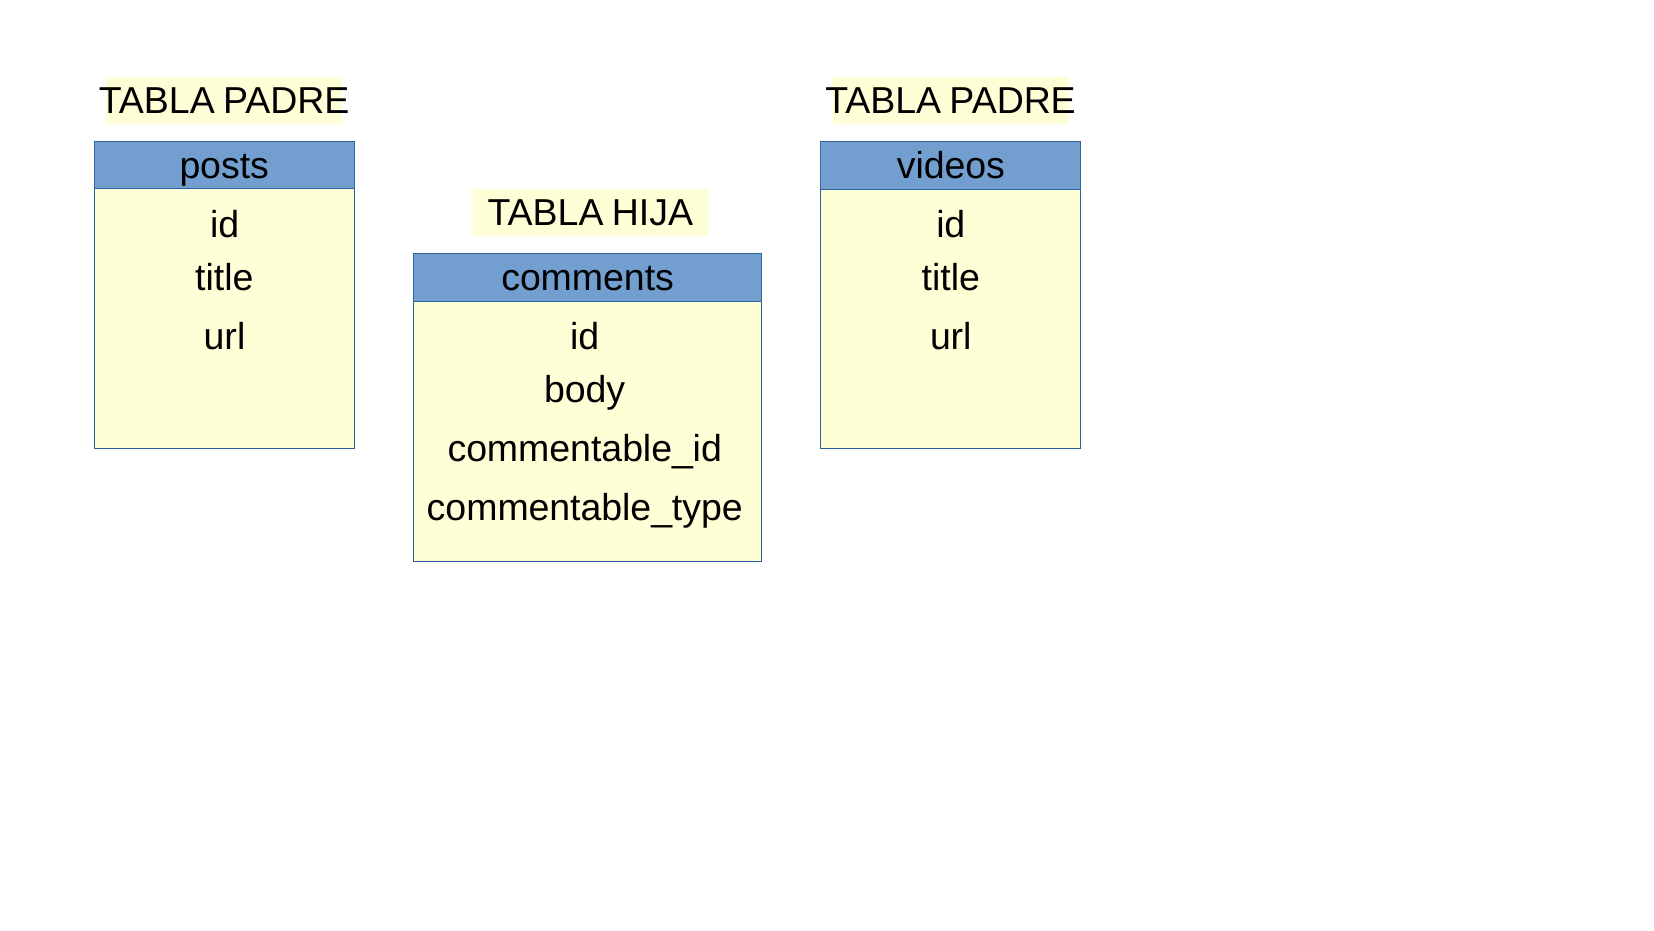

TABLA PADRE
TABLA PADRE
posts
videos
TABLA HIJA
id
id
title
comments
title
url
id
url
body
commentable_id
commentable_type